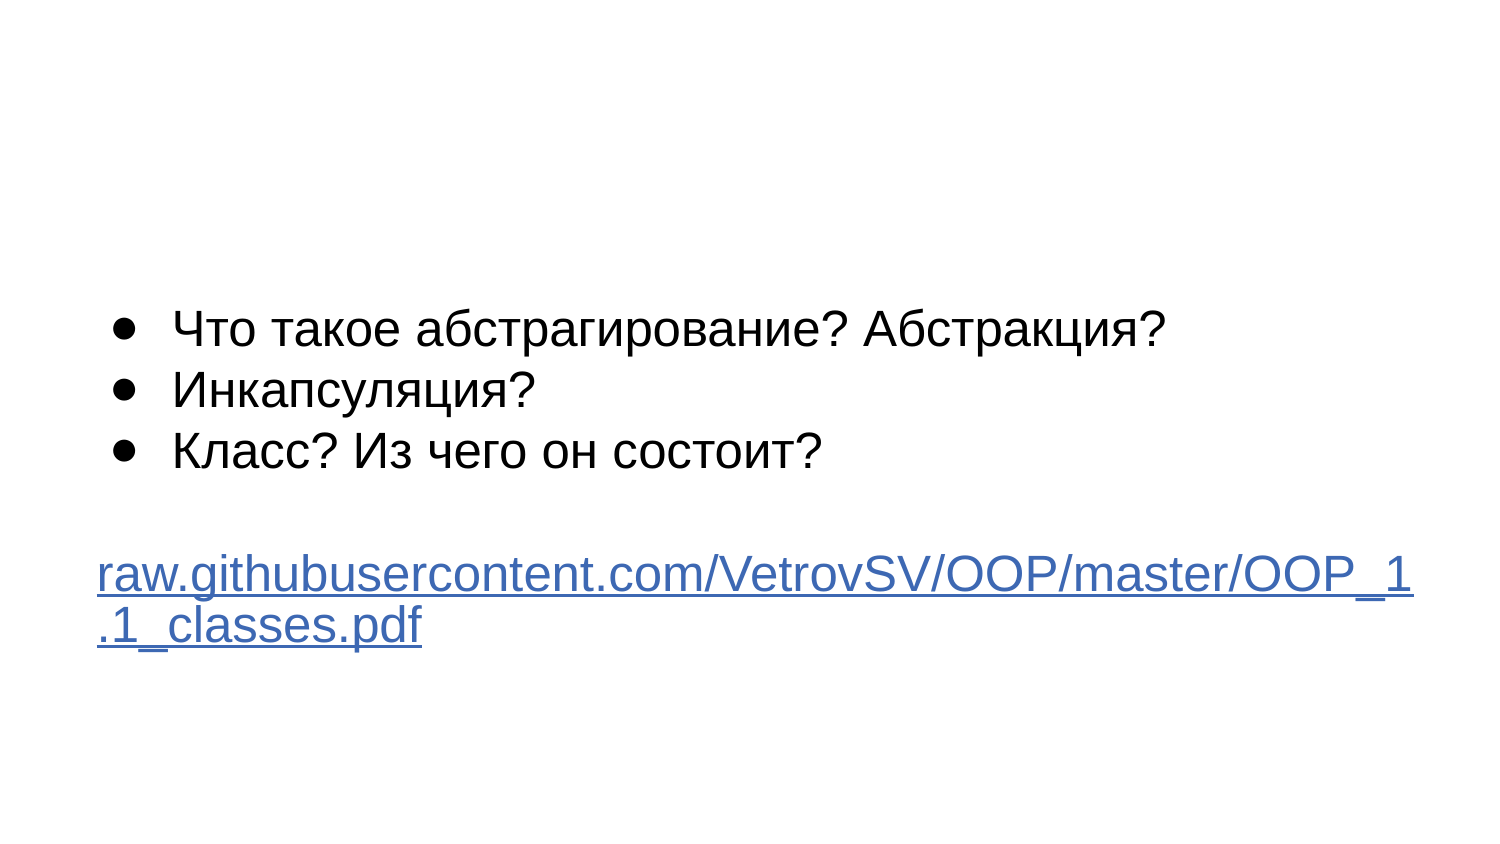

#
Что такое абстрагирование? Абстракция?
Инкапсуляция?
Класс? Из чего он состоит?
raw.githubusercontent.com/VetrovSV/OOP/master/OOP_1.1_classes.pdf